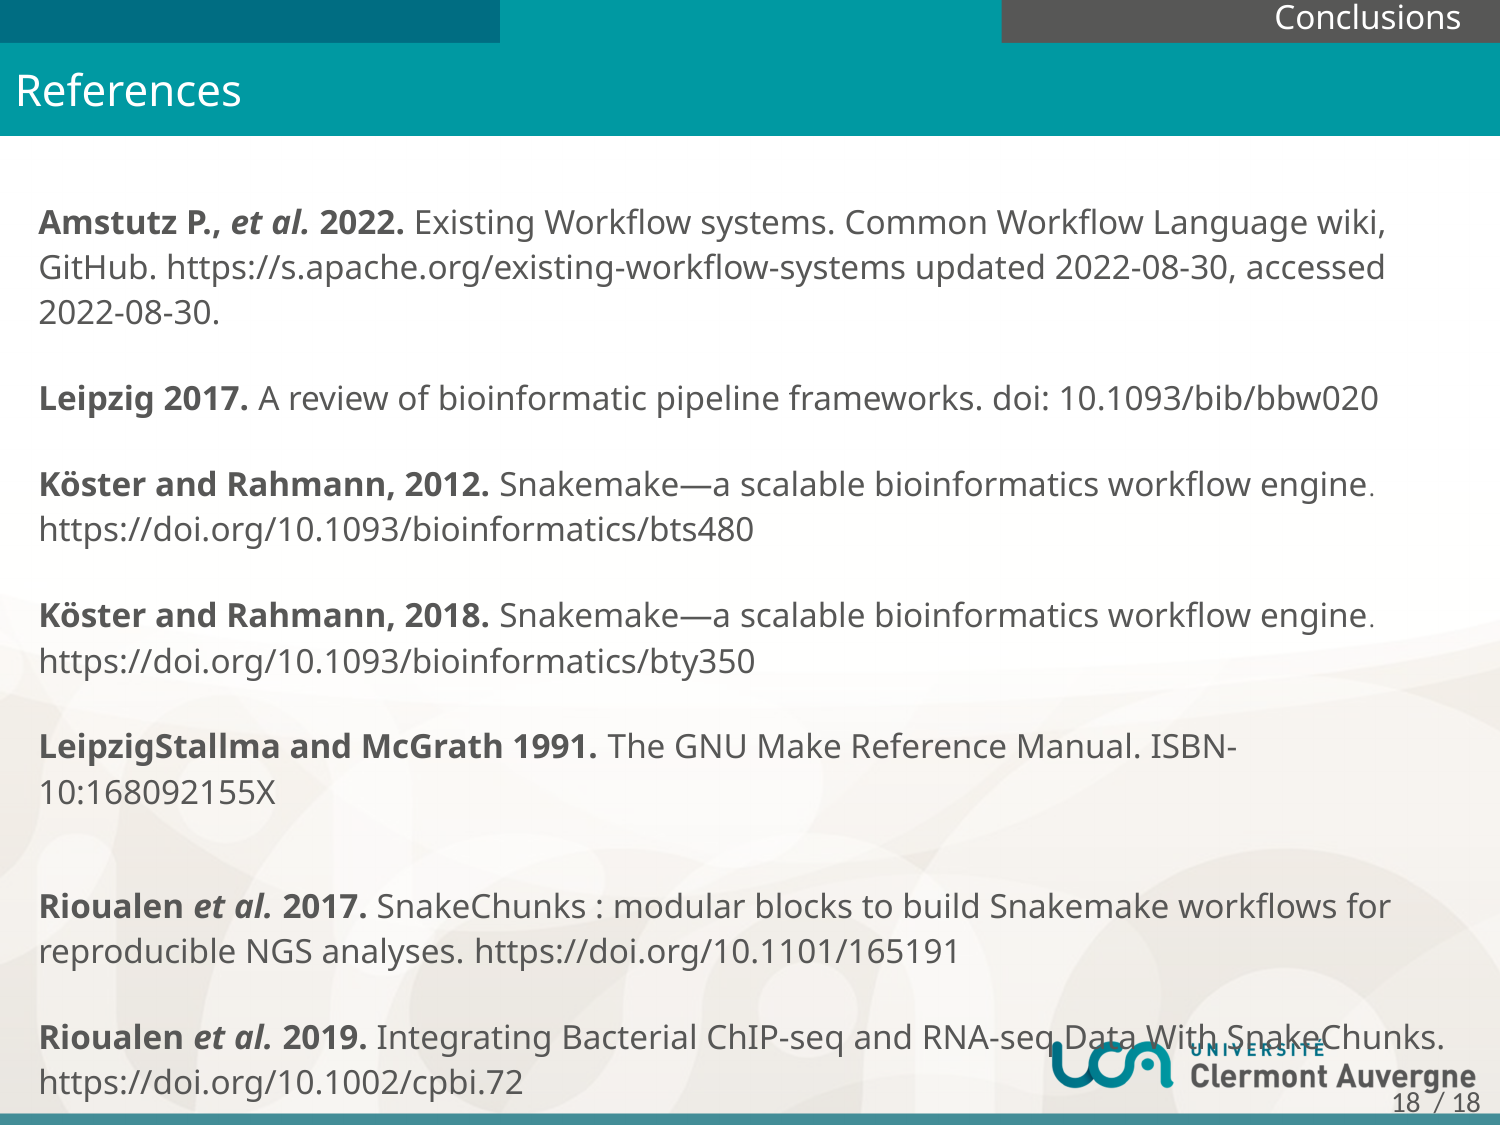

Conclusions
References
Amstutz P., et al. 2022. Existing Workflow systems. Common Workflow Language wiki, GitHub. https://s.apache.org/existing-workflow-systems updated 2022-08-30, accessed 2022-08-30.
Leipzig 2017. A review of bioinformatic pipeline frameworks. doi: 10.1093/bib/bbw020
Köster and Rahmann, 2012. Snakemake—a scalable bioinformatics workflow engine. https://doi.org/10.1093/bioinformatics/bts480
Köster and Rahmann, 2018. Snakemake—a scalable bioinformatics workflow engine. https://doi.org/10.1093/bioinformatics/bty350
LeipzigStallma and McGrath 1991. The GNU Make Reference Manual. ISBN-10:168092155X
Rioualen et al. 2017. SnakeChunks : modular blocks to build Snakemake workflows for reproducible NGS analyses. https://doi.org/10.1101/165191
Rioualen et al. 2019. Integrating Bacterial ChIP-seq and RNA-seq Data With SnakeChunks. https://doi.org/10.1002/cpbi.72
18